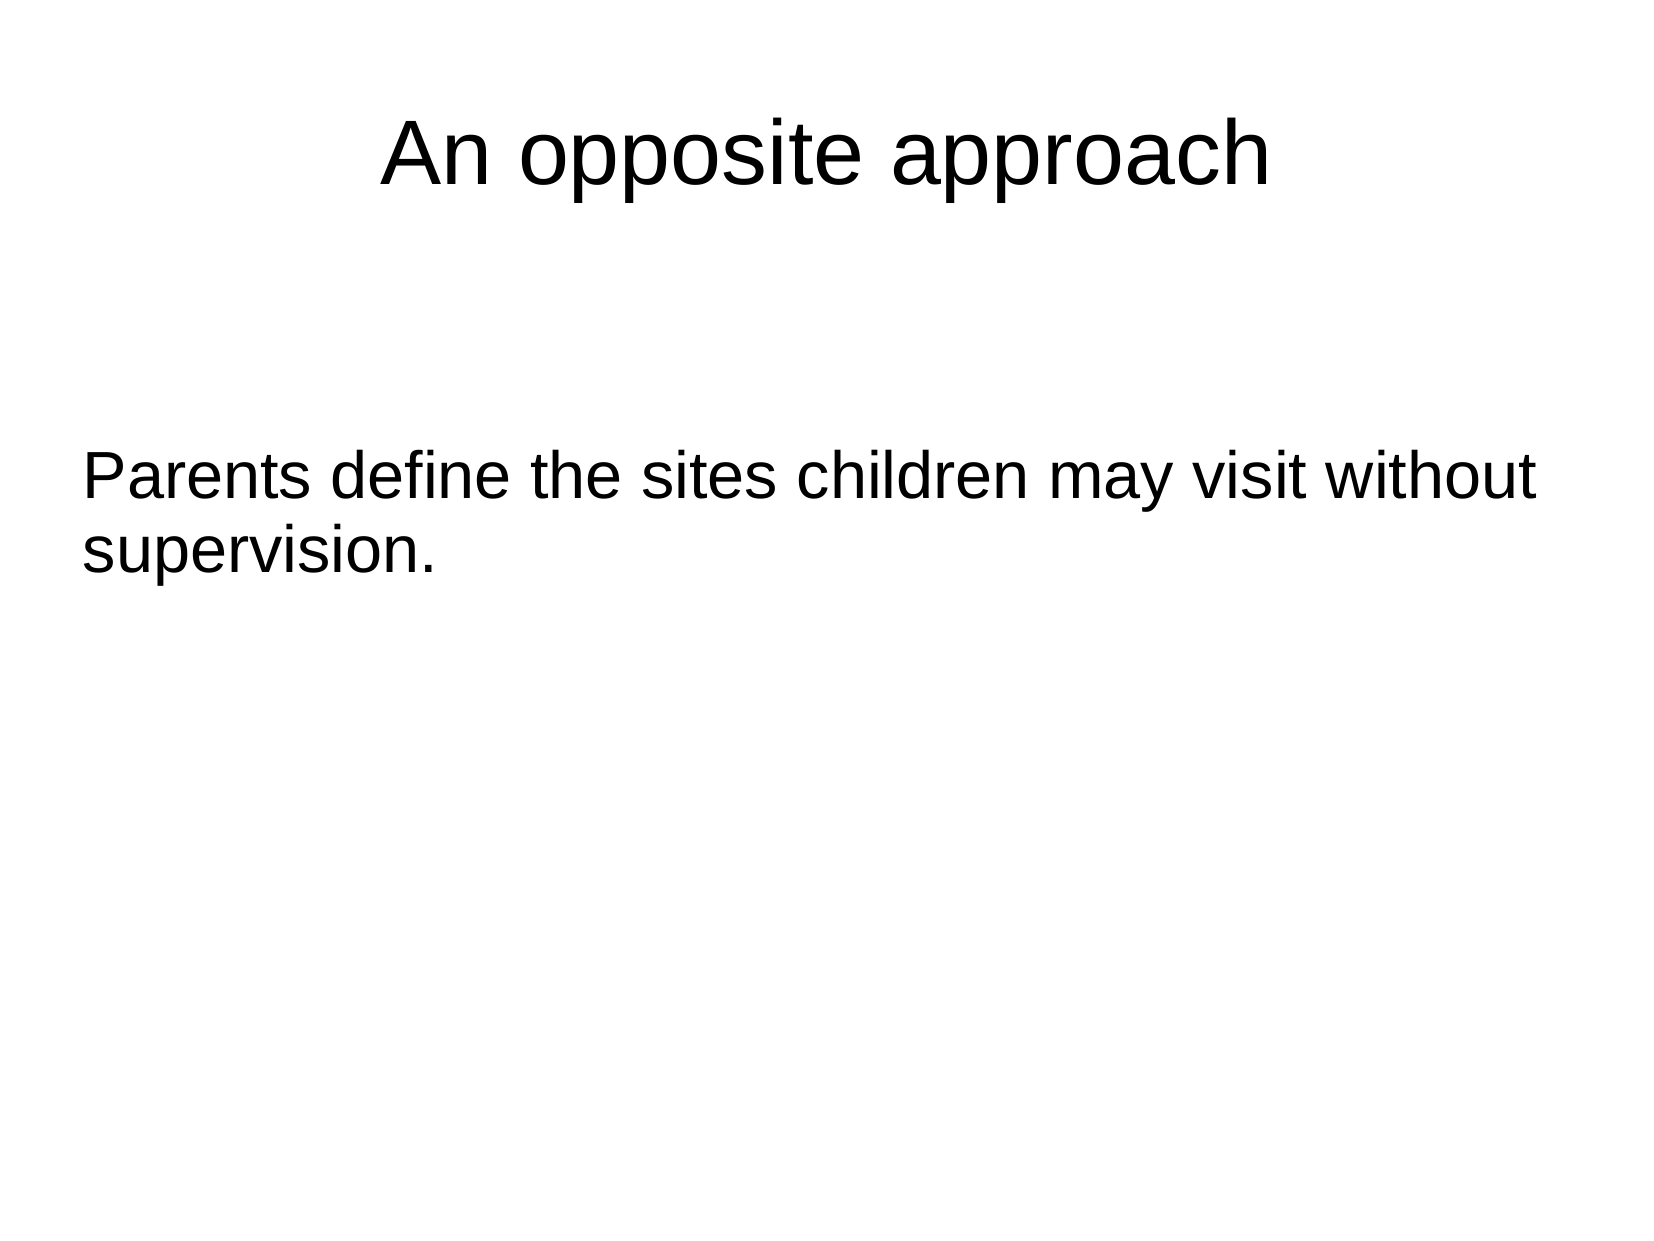

# An opposite approach
Parents define the sites children may visit without supervision.